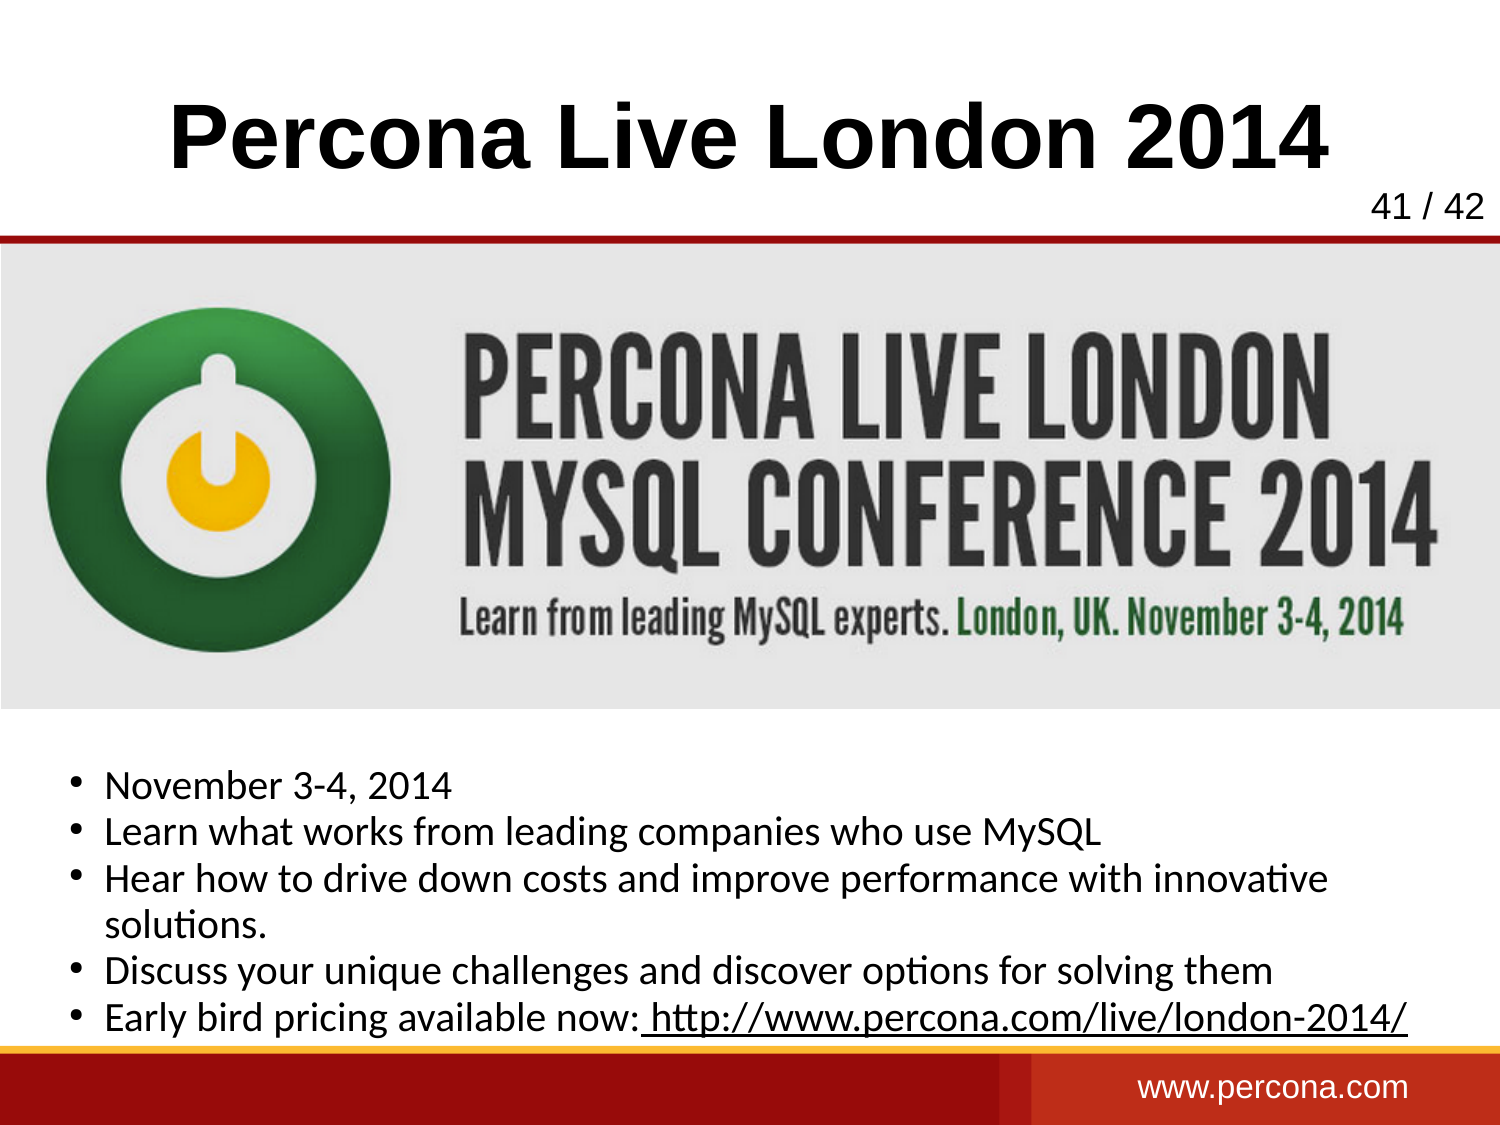

Percona Live London 2014
November 3-4, 2014
Learn what works from leading companies who use MySQL
Hear how to drive down costs and improve performance with innovative solutions.
Discuss your unique challenges and discover options for solving them
Early bird pricing available now: http://www.percona.com/live/london-2014/